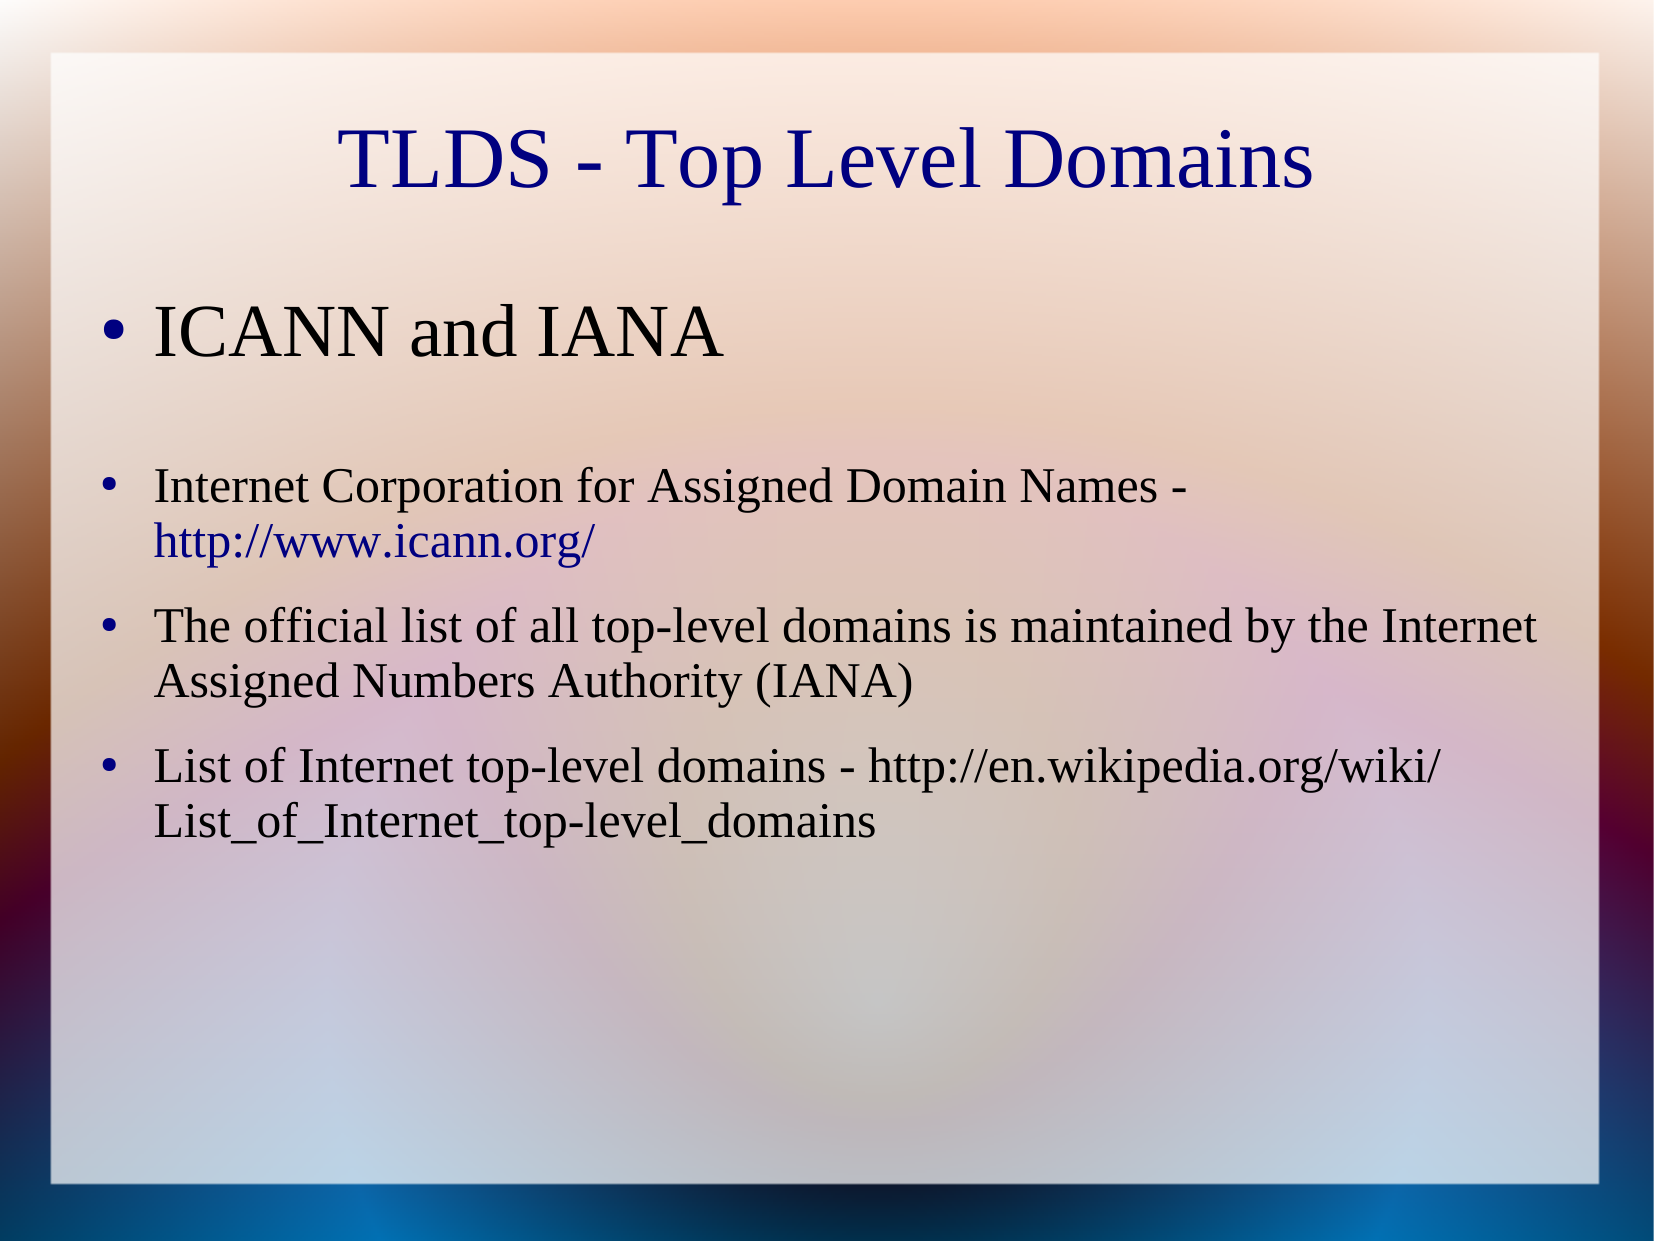

# TLDS - Top Level Domains
ICANN and IANA
Internet Corporation for Assigned Domain Names - http://www.icann.org/
The official list of all top-level domains is maintained by the Internet Assigned Numbers Authority (IANA)
List of Internet top-level domains - http://en.wikipedia.org/wiki/ List_of_Internet_top-level_domains